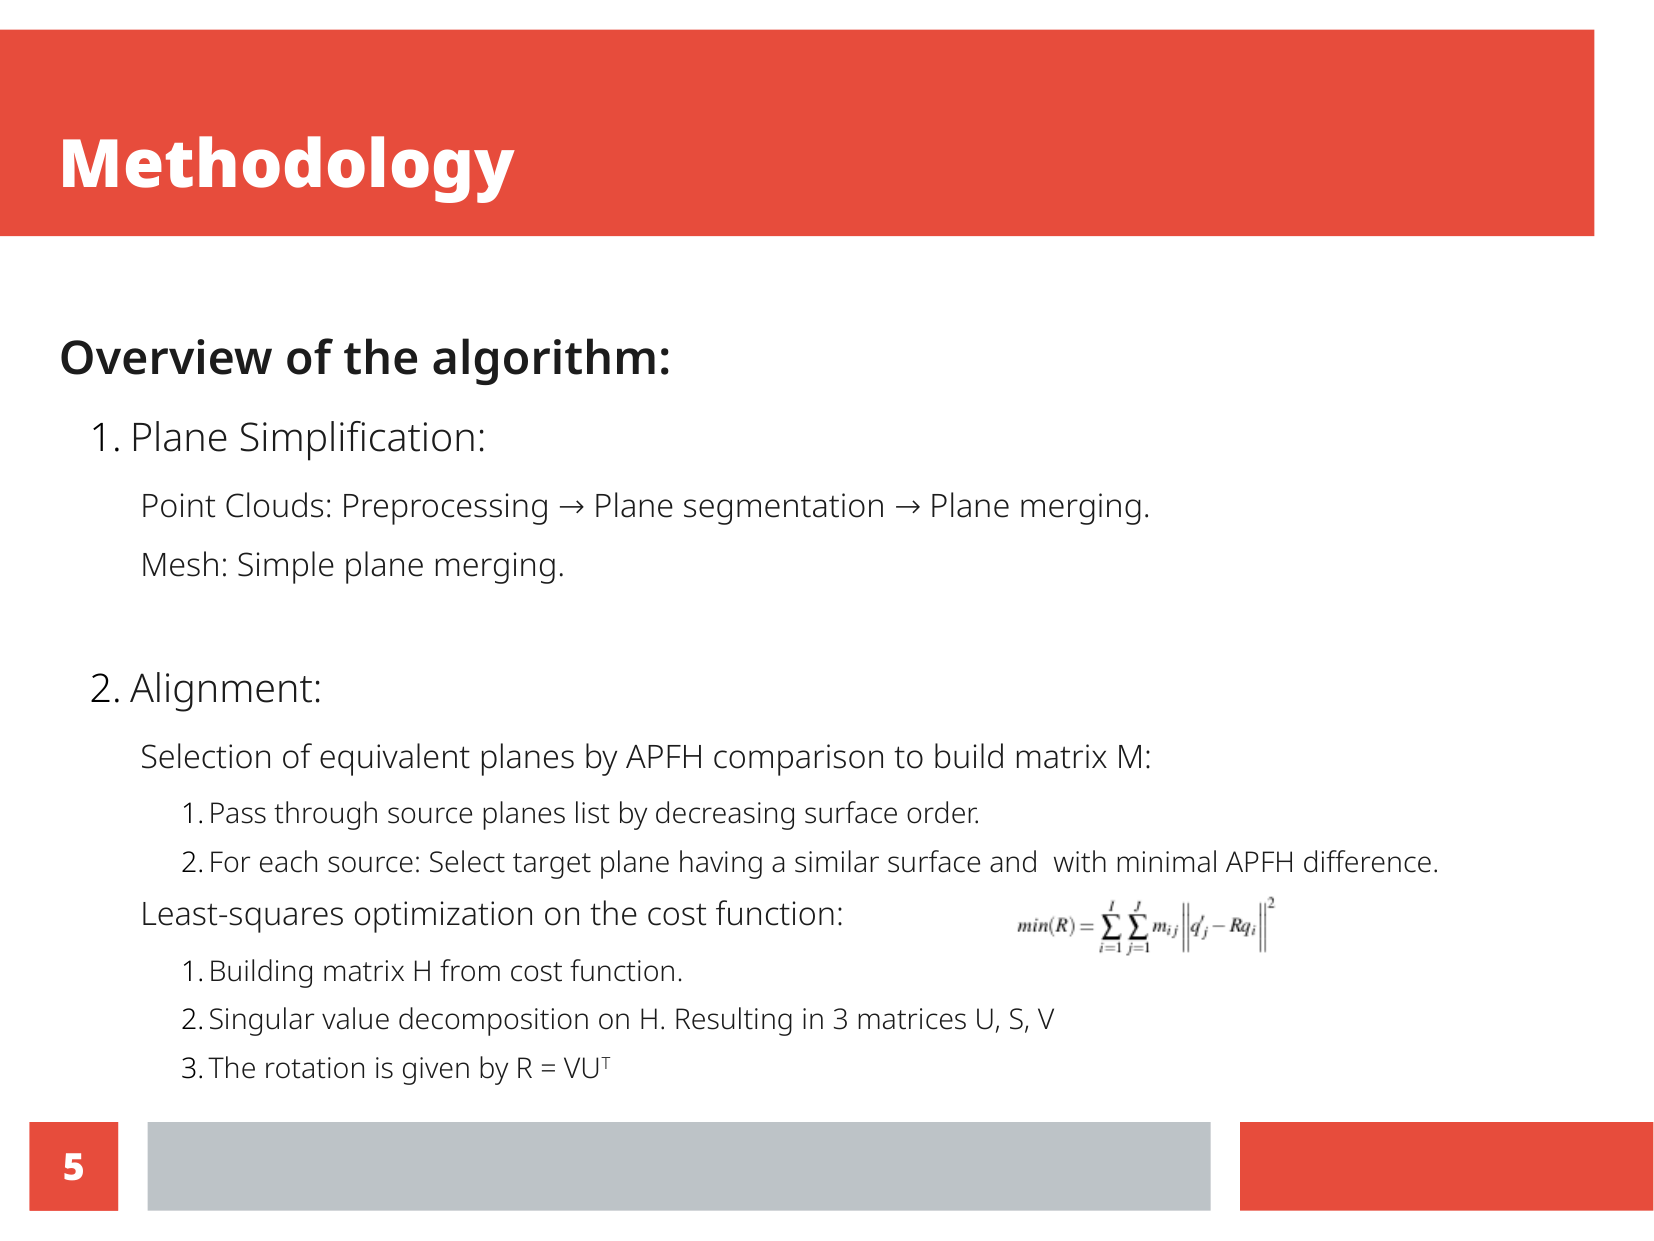

# Methodology
Overview of the algorithm:
 Plane Simplification:
Point Clouds: Preprocessing → Plane segmentation → Plane merging.
Mesh: Simple plane merging.
 Alignment:
Selection of equivalent planes by APFH comparison to build matrix M:
 Pass through source planes list by decreasing surface order.
 For each source: Select target plane having a similar surface and with minimal APFH difference.
Least-squares optimization on the cost function:
 Building matrix H from cost function.
 Singular value decomposition on H. Resulting in 3 matrices U, S, V
 The rotation is given by R = VUT
5